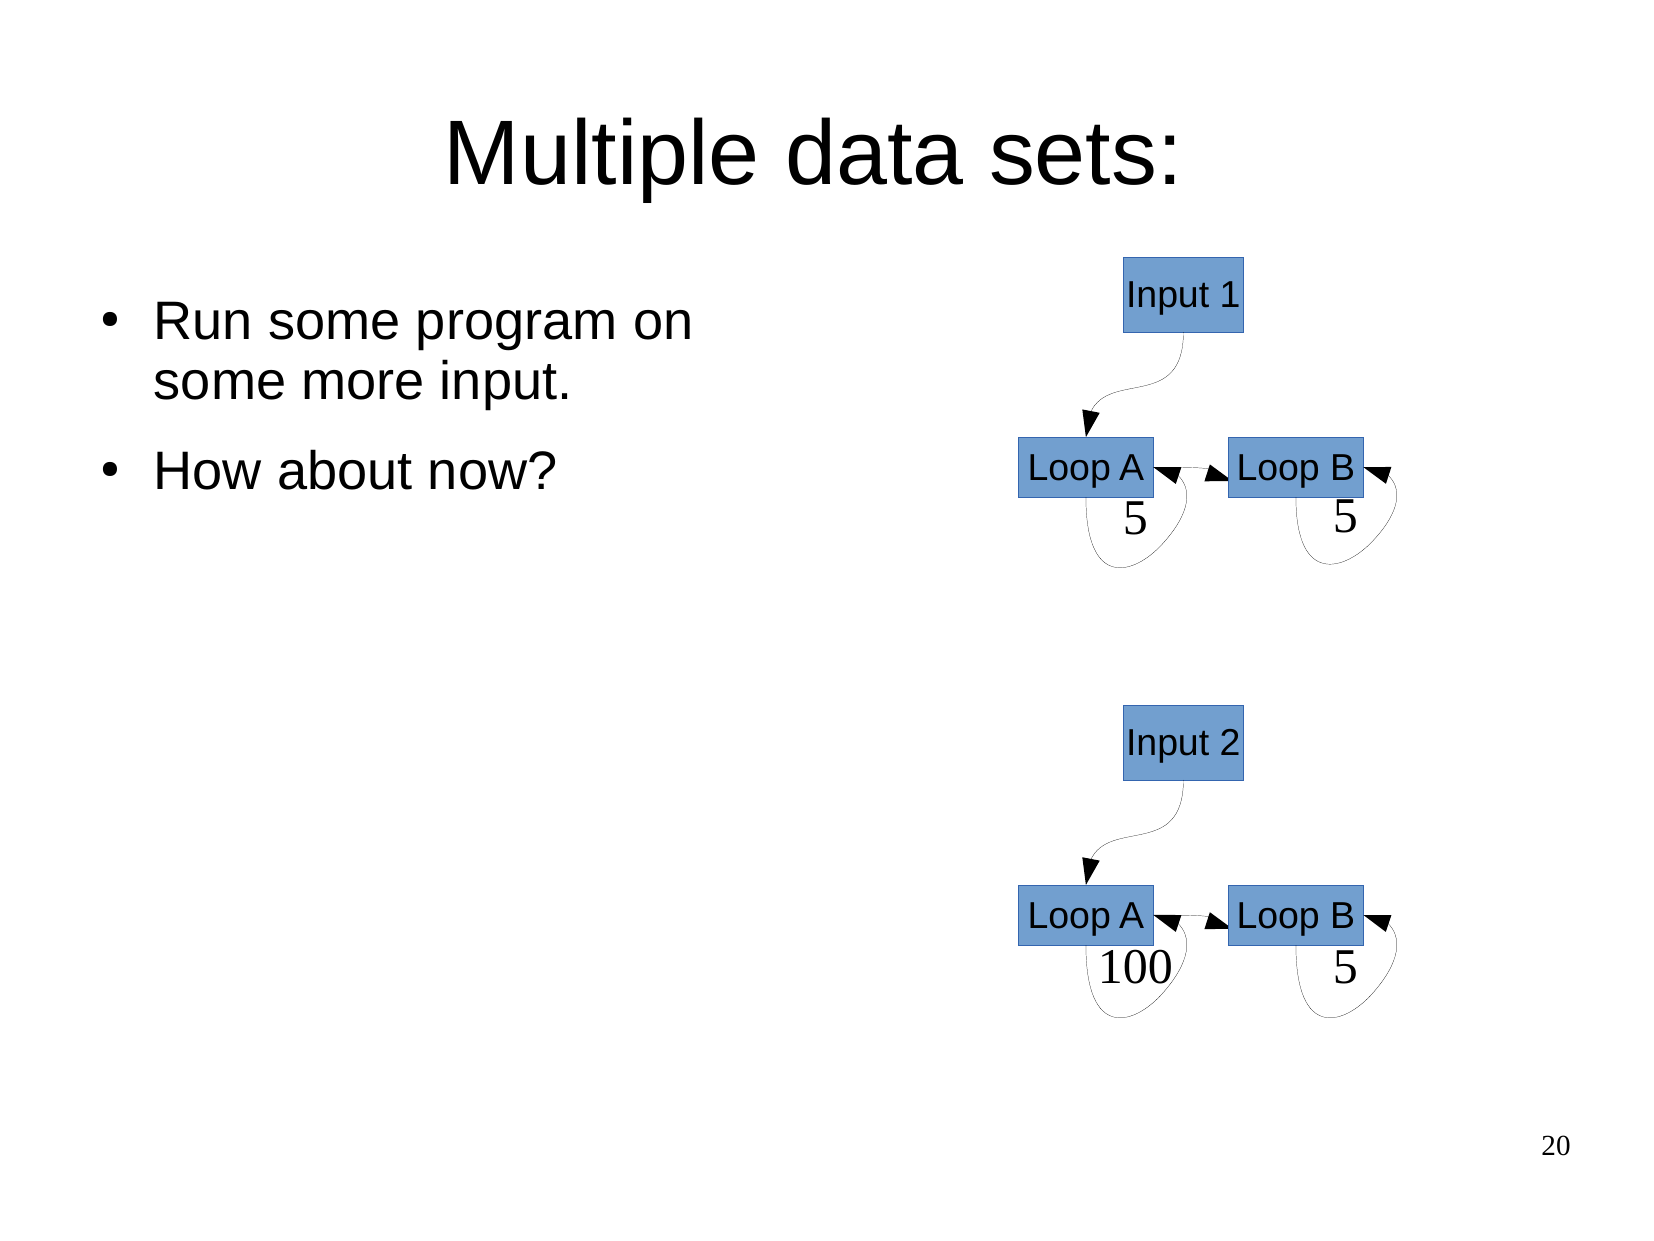

# Multiple data sets:
Input 1
Run some program on some more input.
How about now?
Loop A
Loop B
Input 2
Loop A
Loop B
20